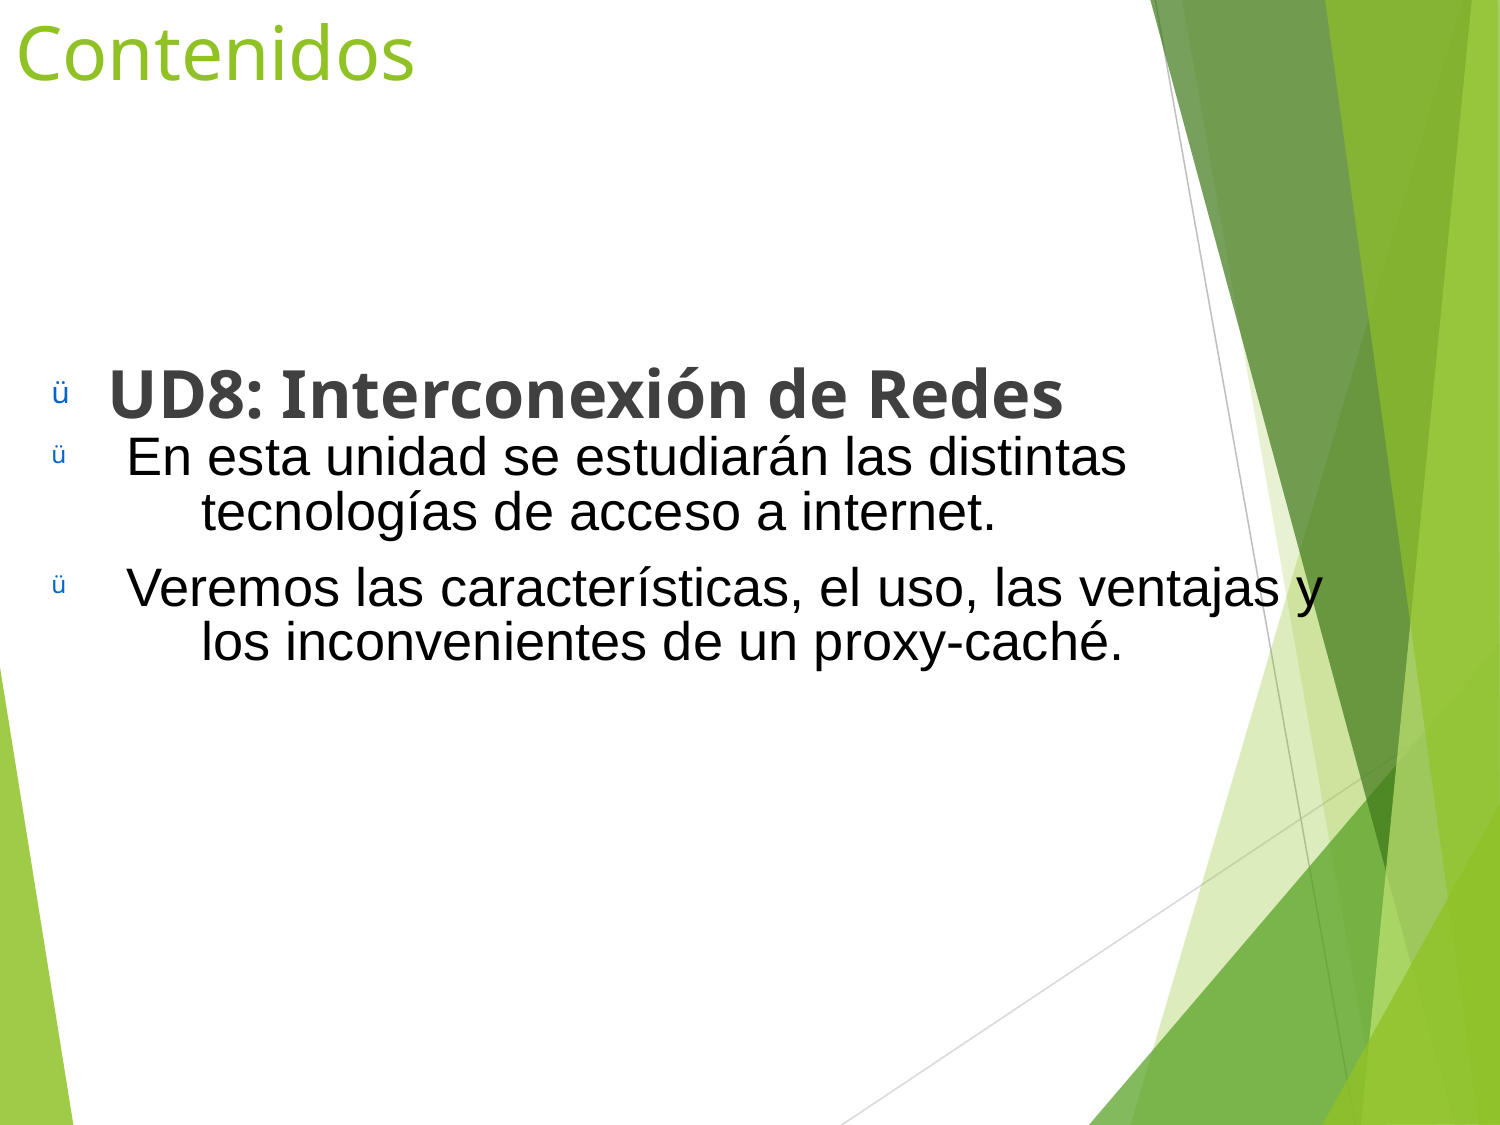

# Contenidos
UD8: Interconexión de Redes
En esta unidad se estudiarán las distintas tecnologías de acceso a internet.
Veremos las características, el uso, las ventajas y los inconvenientes de un proxy-caché.